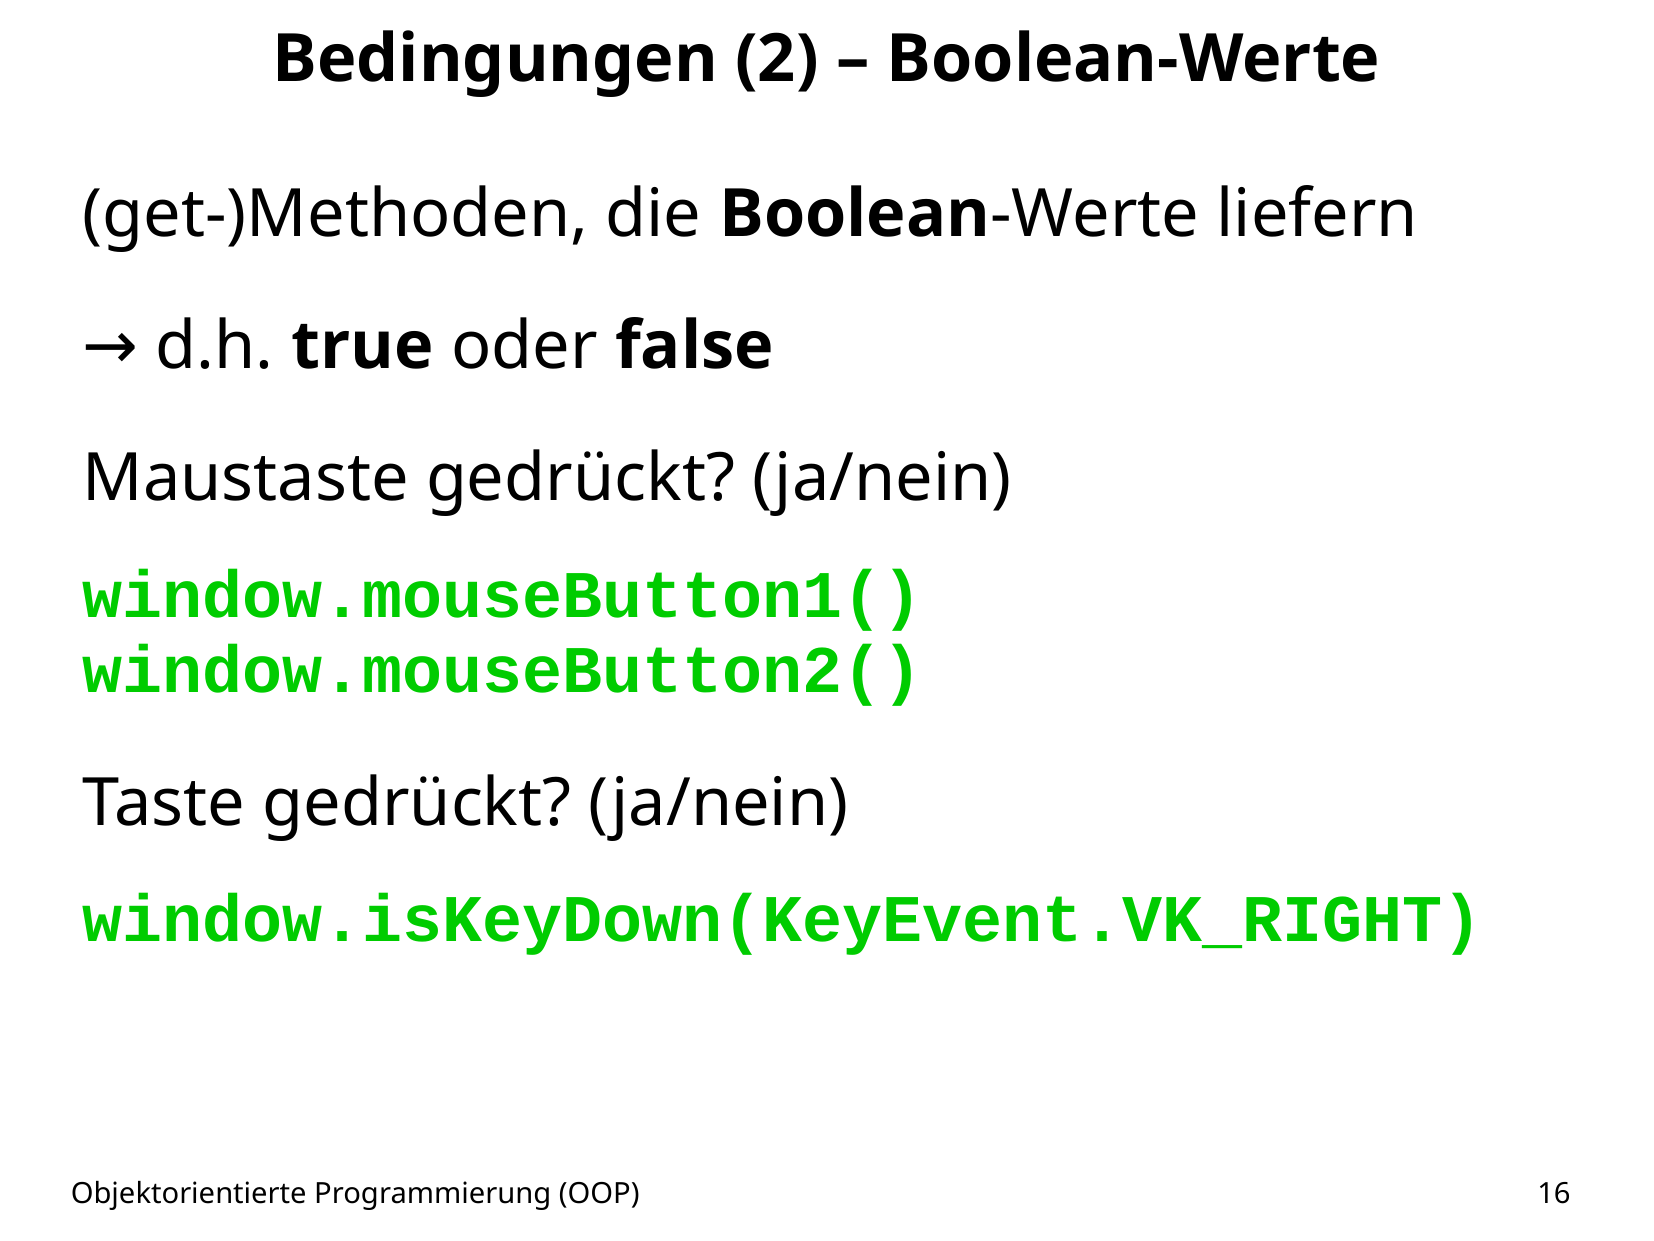

# Bedingungen (2) – Boolean-Werte
(get-)Methoden, die Boolean-Werte liefern
→ d.h. true oder false
Maustaste gedrückt? (ja/nein)
window.mouseButton1()
window.mouseButton2()
Taste gedrückt? (ja/nein)
window.isKeyDown(KeyEvent.VK_RIGHT)
Objektorientierte Programmierung (OOP)
16